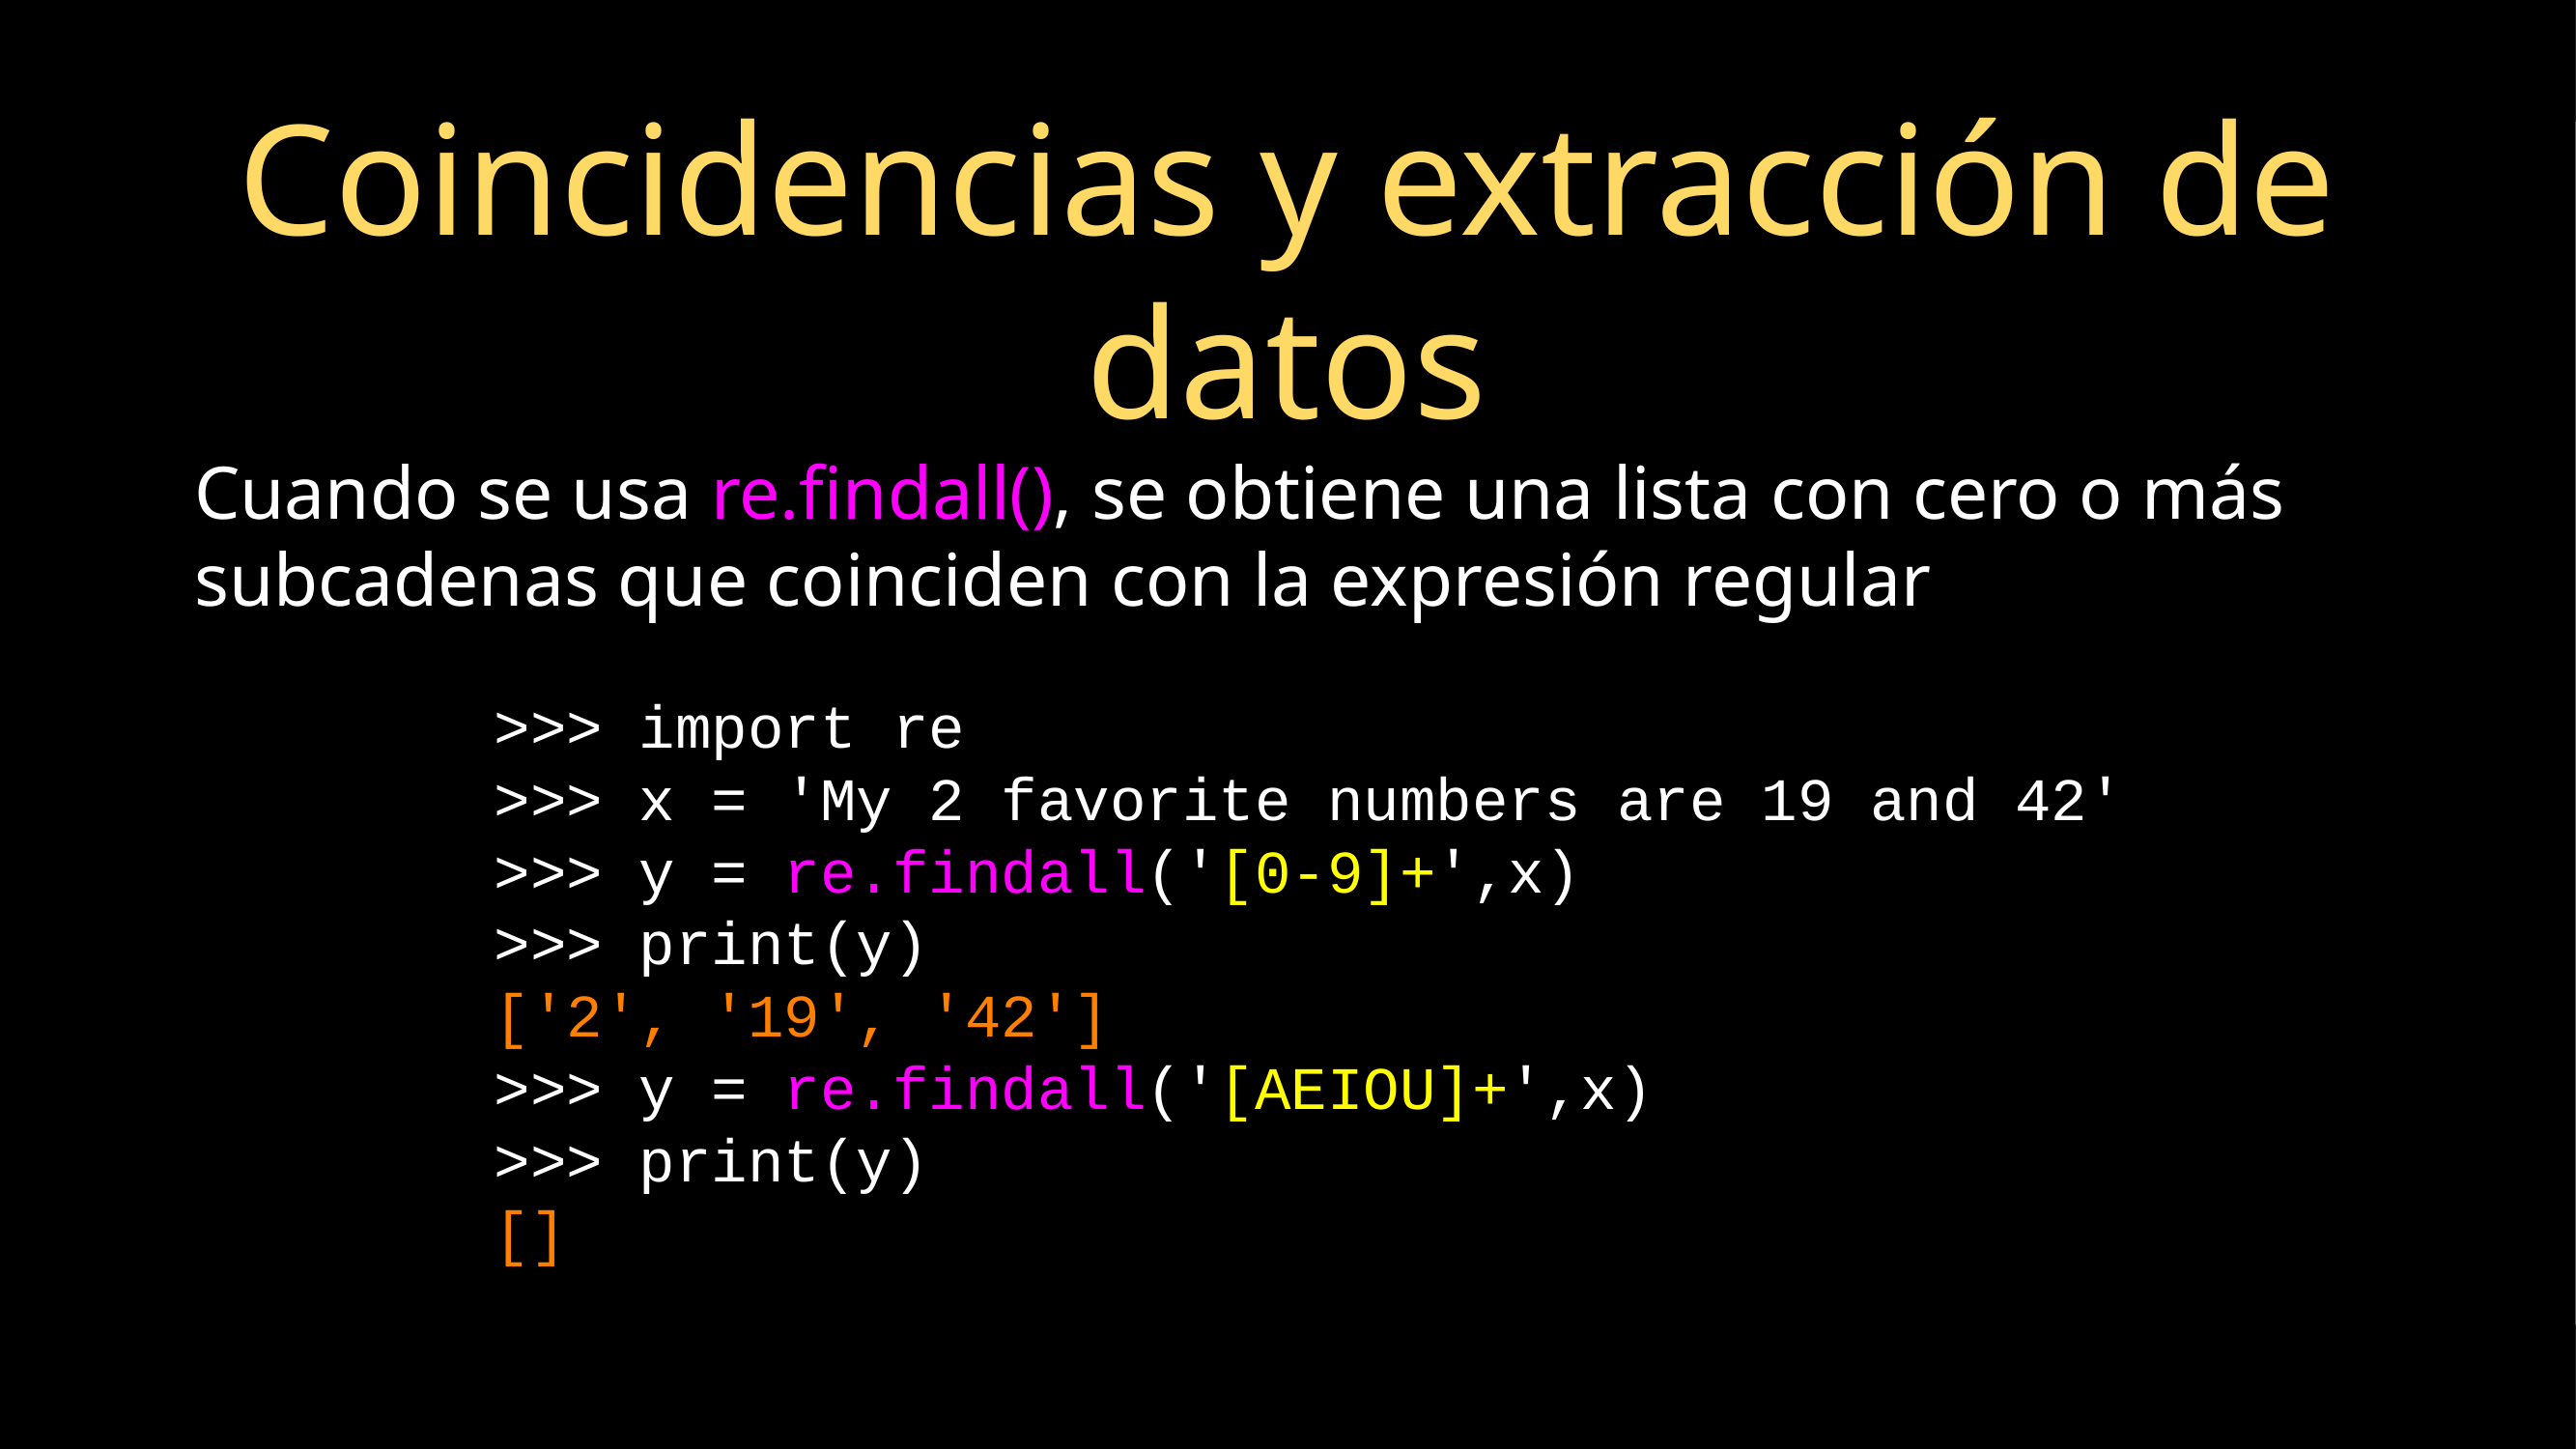

# Coincidencias y extracción de datos
Cuando se usa re.findall(), se obtiene una lista con cero o más subcadenas que coinciden con la expresión regular
>>> import re
>>> x = 'My 2 favorite numbers are 19 and 42'
>>> y = re.findall('[0-9]+',x)
>>> print(y)
['2', '19', '42']
>>> y = re.findall('[AEIOU]+',x)
>>> print(y)
[]